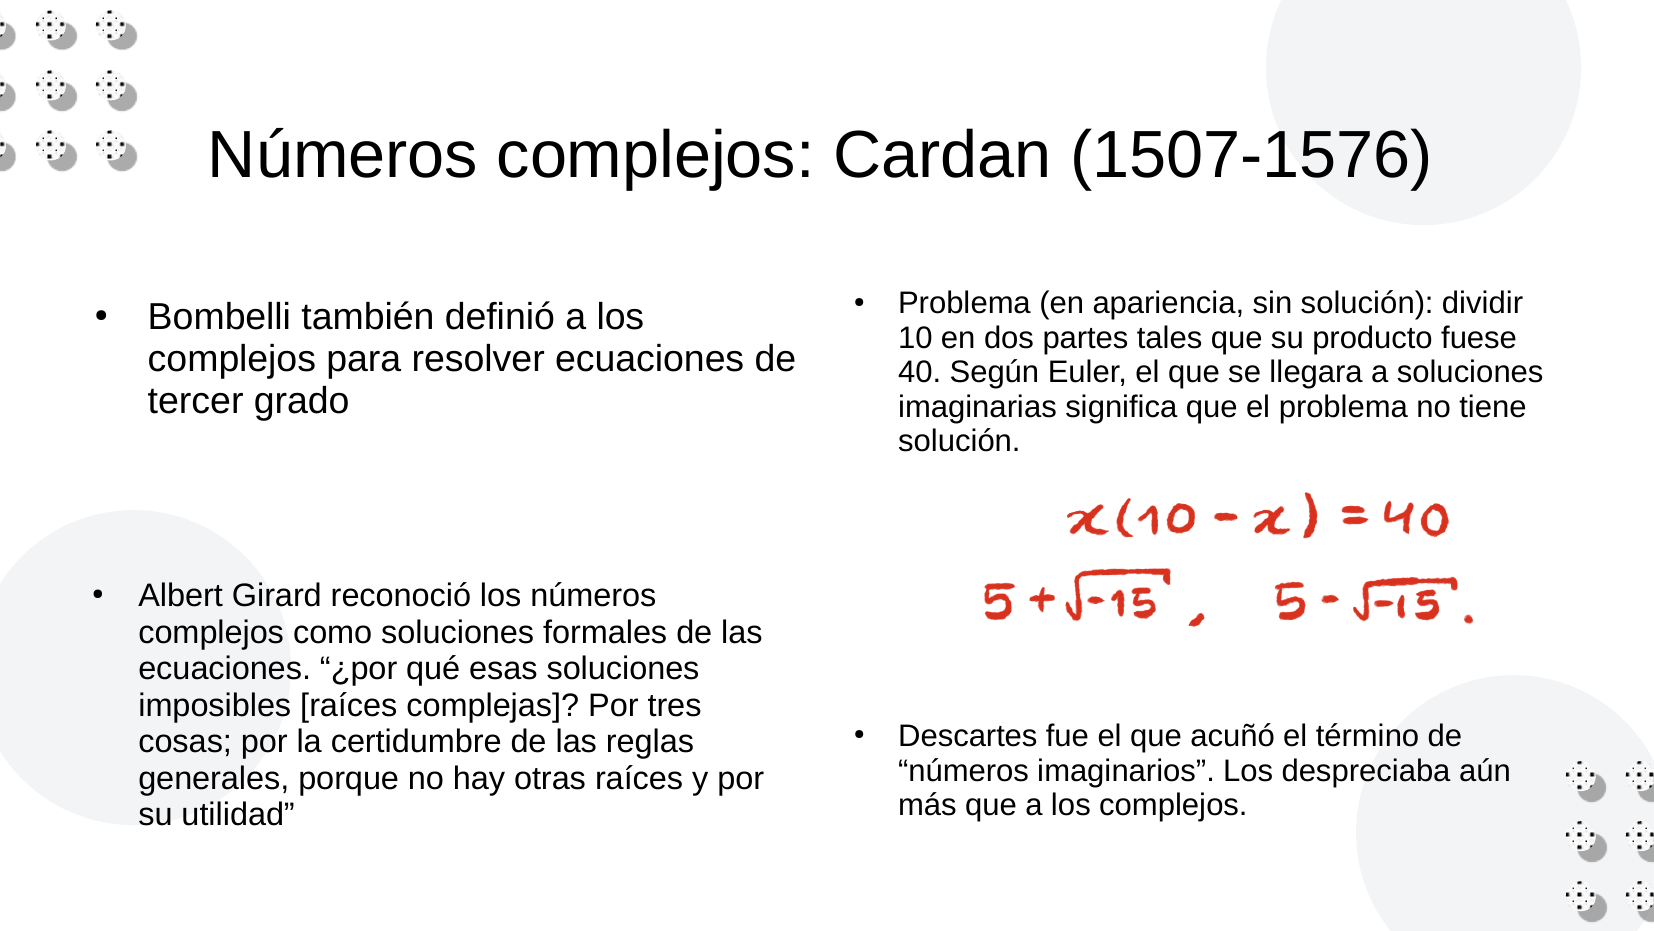

# Números complejos: Cardan (1507-1576)
Problema (en apariencia, sin solución): dividir 10 en dos partes tales que su producto fuese 40. Según Euler, el que se llegara a soluciones imaginarias significa que el problema no tiene solución.
Descartes fue el que acuñó el término de “números imaginarios”. Los despreciaba aún más que a los complejos.
Bombelli también definió a los complejos para resolver ecuaciones de tercer grado
Albert Girard reconoció los números complejos como soluciones formales de las ecuaciones. “¿por qué esas soluciones imposibles [raíces complejas]? Por tres cosas; por la certidumbre de las reglas generales, porque no hay otras raíces y por su utilidad”